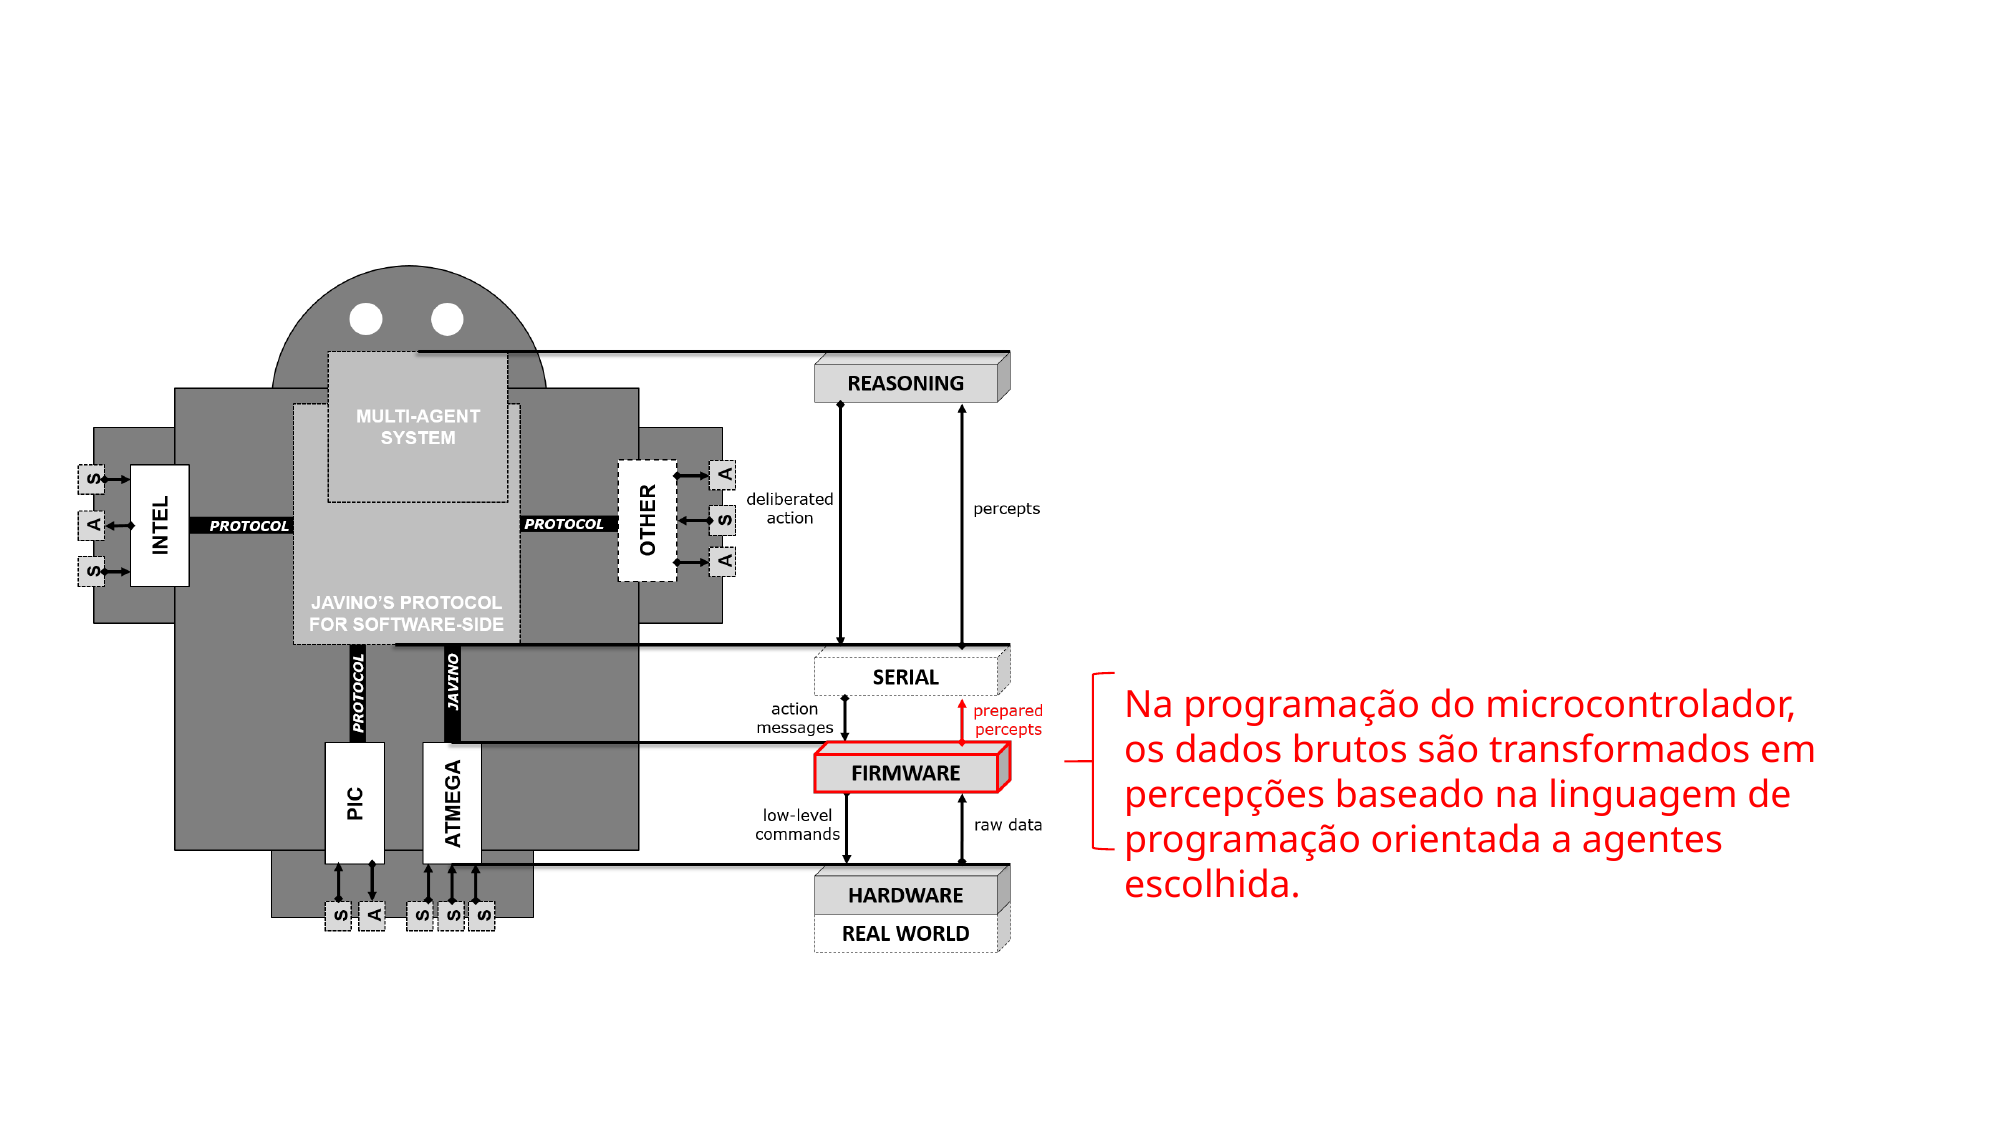

Arquitetura Física e Lógica: Fluxo da Mensagem
Na programação do microcontrolador, os dados brutos são transformados em percepções baseado na linguagem de programação orientada a agentes escolhida.